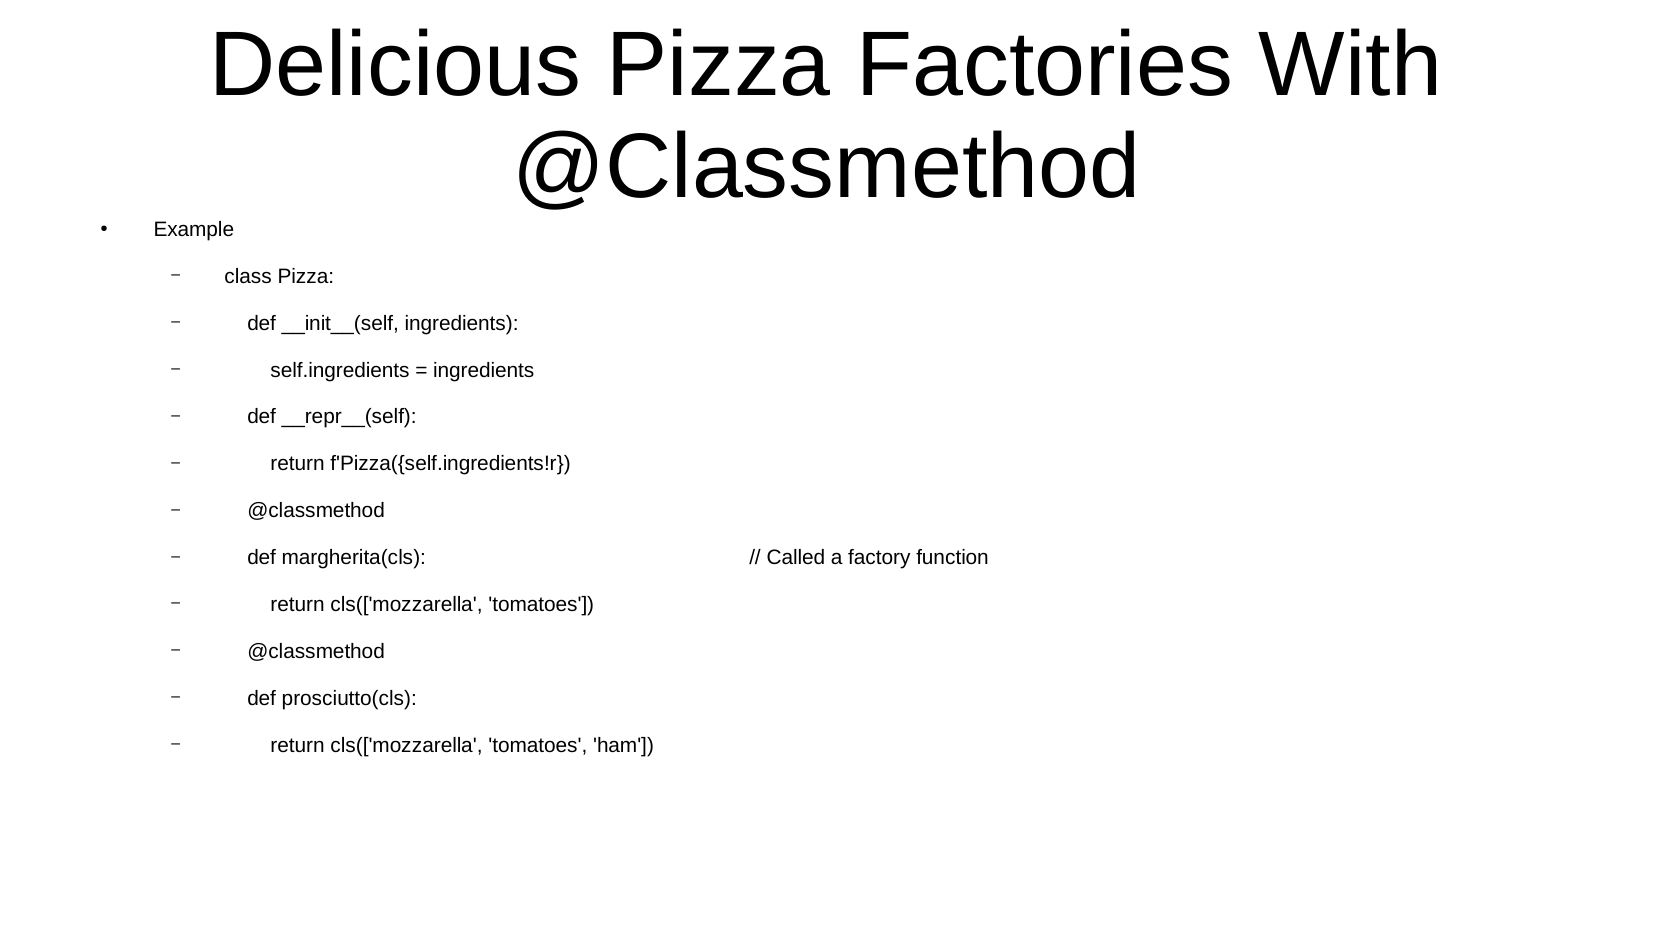

# Delicious Pizza Factories With @Classmethod
Example
class Pizza:
 def __init__(self, ingredients):
 self.ingredients = ingredients
 def __repr__(self):
 return f'Pizza({self.ingredients!r})
 @classmethod
 def margherita(cls):					// Called a factory function
 return cls(['mozzarella', 'tomatoes'])
 @classmethod
 def prosciutto(cls):
 return cls(['mozzarella', 'tomatoes', 'ham'])